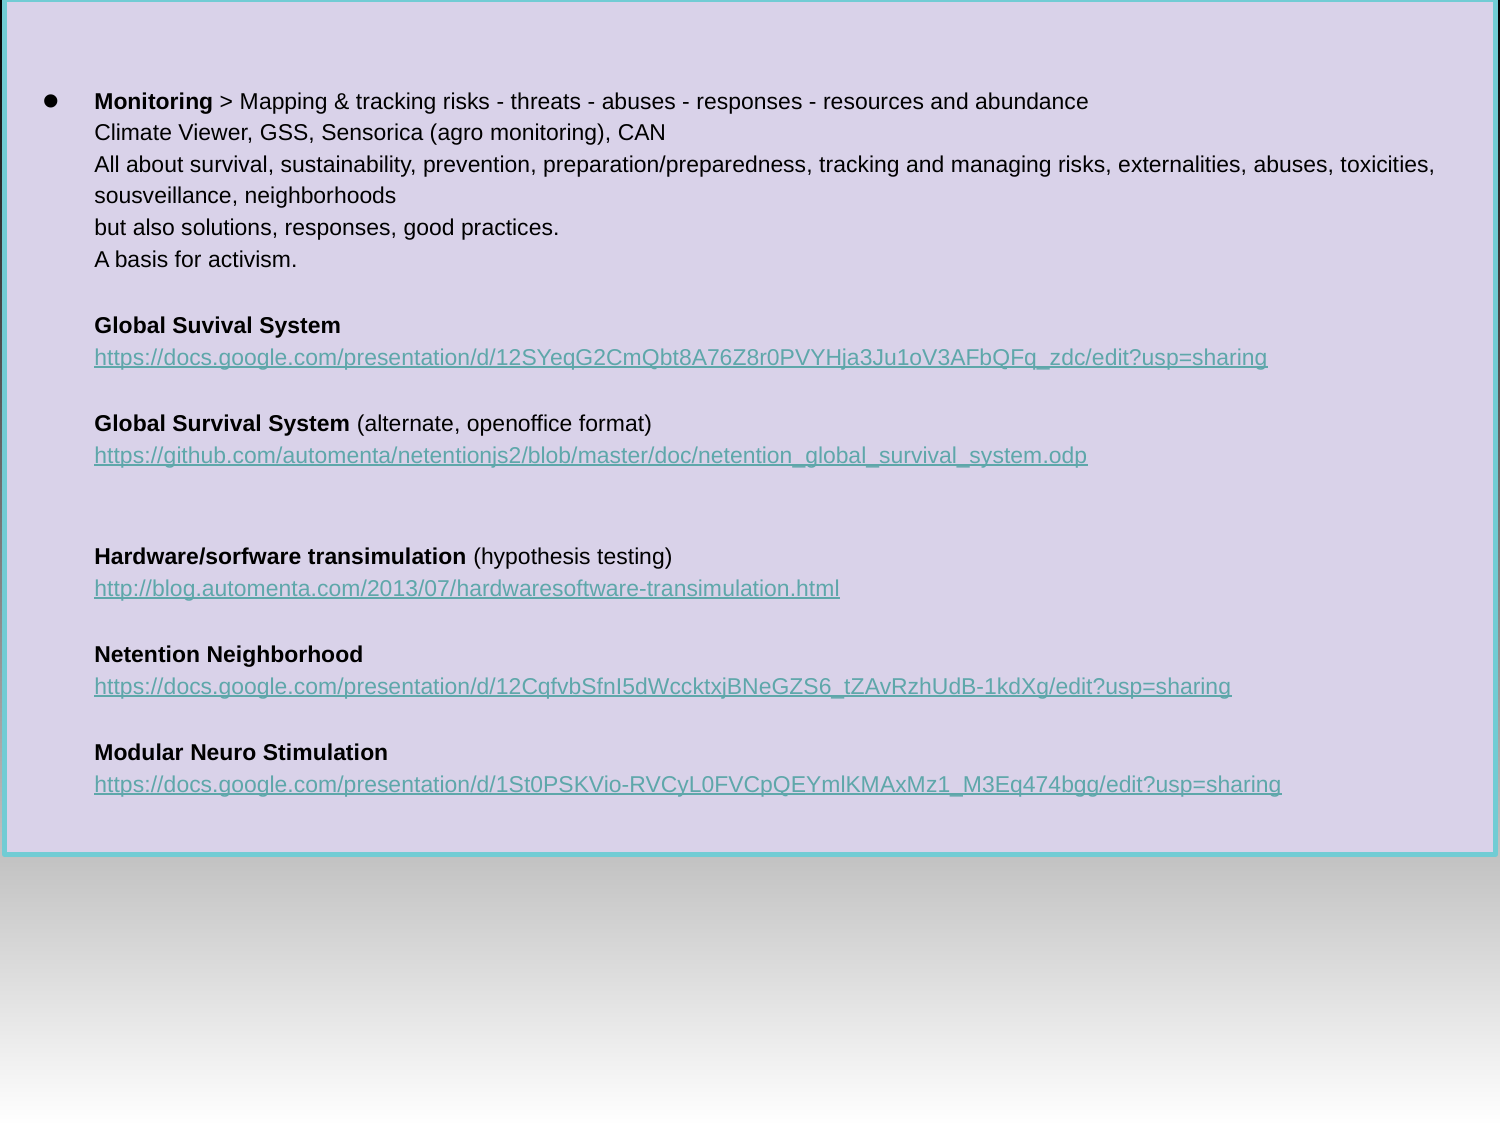

Monitoring > Mapping & tracking risks - threats - abuses - responses - resources and abundance
Climate Viewer, GSS, Sensorica (agro monitoring), CAN
All about survival, sustainability, prevention, preparation/preparedness, tracking and managing risks, externalities, abuses, toxicities, sousveillance, neighborhoods
but also solutions, responses, good practices.
A basis for activism.
Global Suvival System
https://docs.google.com/presentation/d/12SYeqG2CmQbt8A76Z8r0PVYHja3Ju1oV3AFbQFq_zdc/edit?usp=sharing
Global Survival System (alternate, openoffice format)
https://github.com/automenta/netentionjs2/blob/master/doc/netention_global_survival_system.odp
Hardware/sorfware transimulation (hypothesis testing)
http://blog.automenta.com/2013/07/hardwaresoftware-transimulation.html
Netention Neighborhood
https://docs.google.com/presentation/d/12CqfvbSfnI5dWccktxjBNeGZS6_tZAvRzhUdB-1kdXg/edit?usp=sharing
Modular Neuro Stimulation
https://docs.google.com/presentation/d/1St0PSKVio-RVCyL0FVCpQEYmlKMAxMz1_M3Eq474bgg/edit?usp=sharing